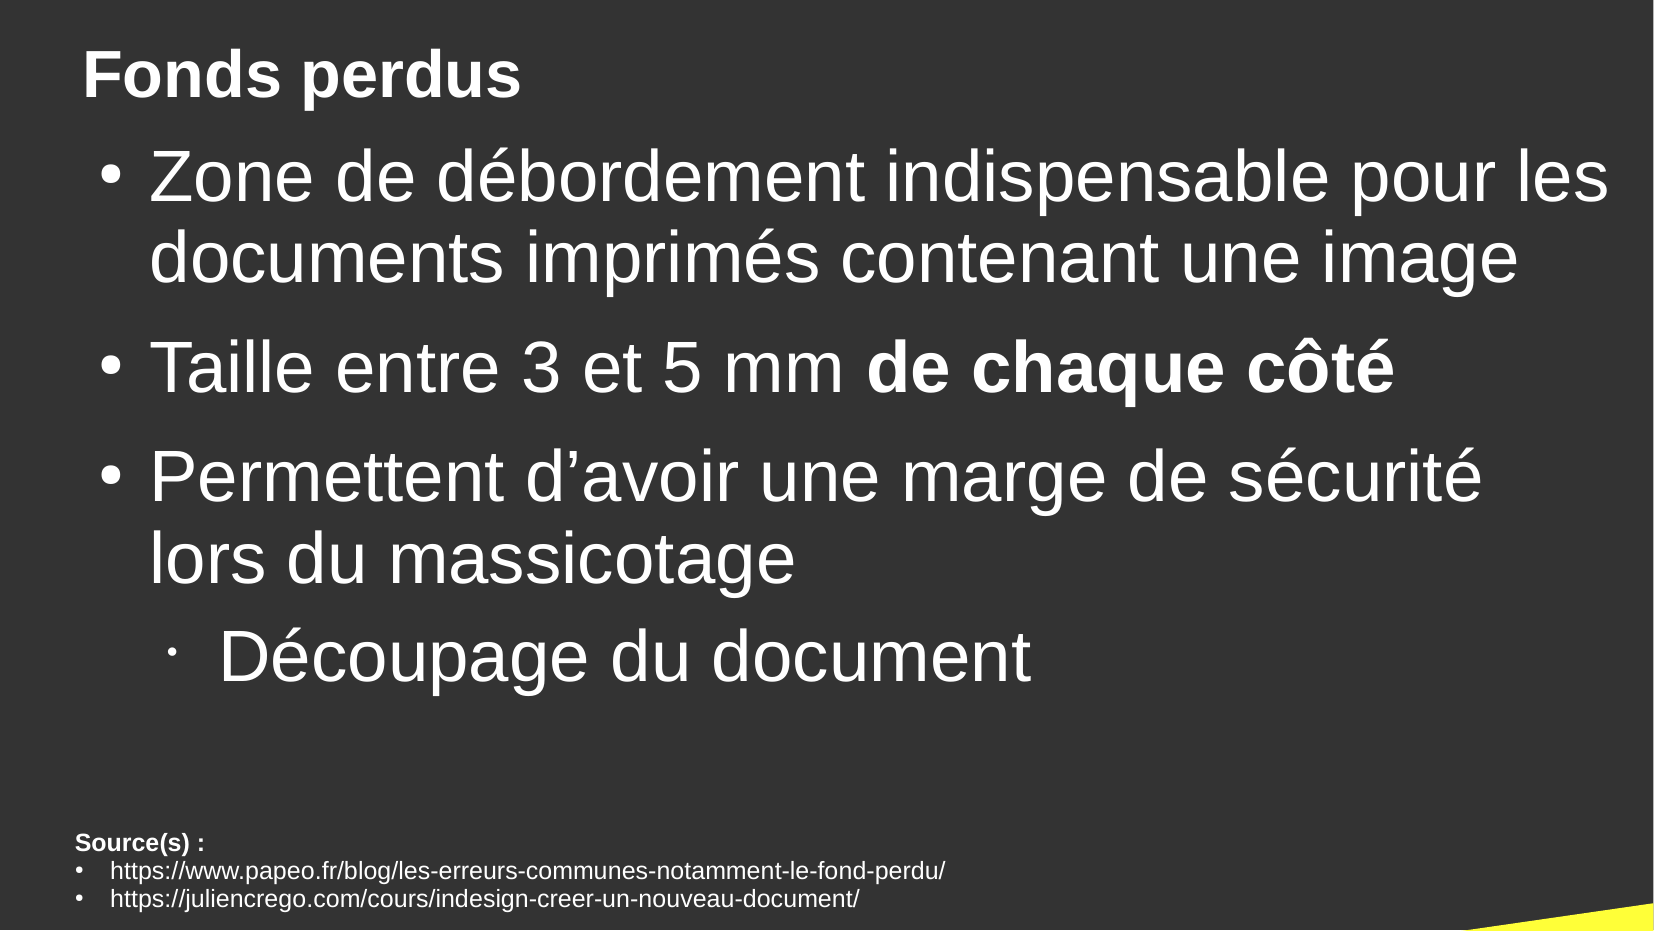

# Fonds perdus
Zone de débordement indispensable pour les documents imprimés contenant une image
Taille entre 3 et 5 mm de chaque côté
Permettent d’avoir une marge de sécurité lors du massicotage
Découpage du document
Source(s) :
https://www.papeo.fr/blog/les-erreurs-communes-notamment-le-fond-perdu/
https://juliencrego.com/cours/indesign-creer-un-nouveau-document/